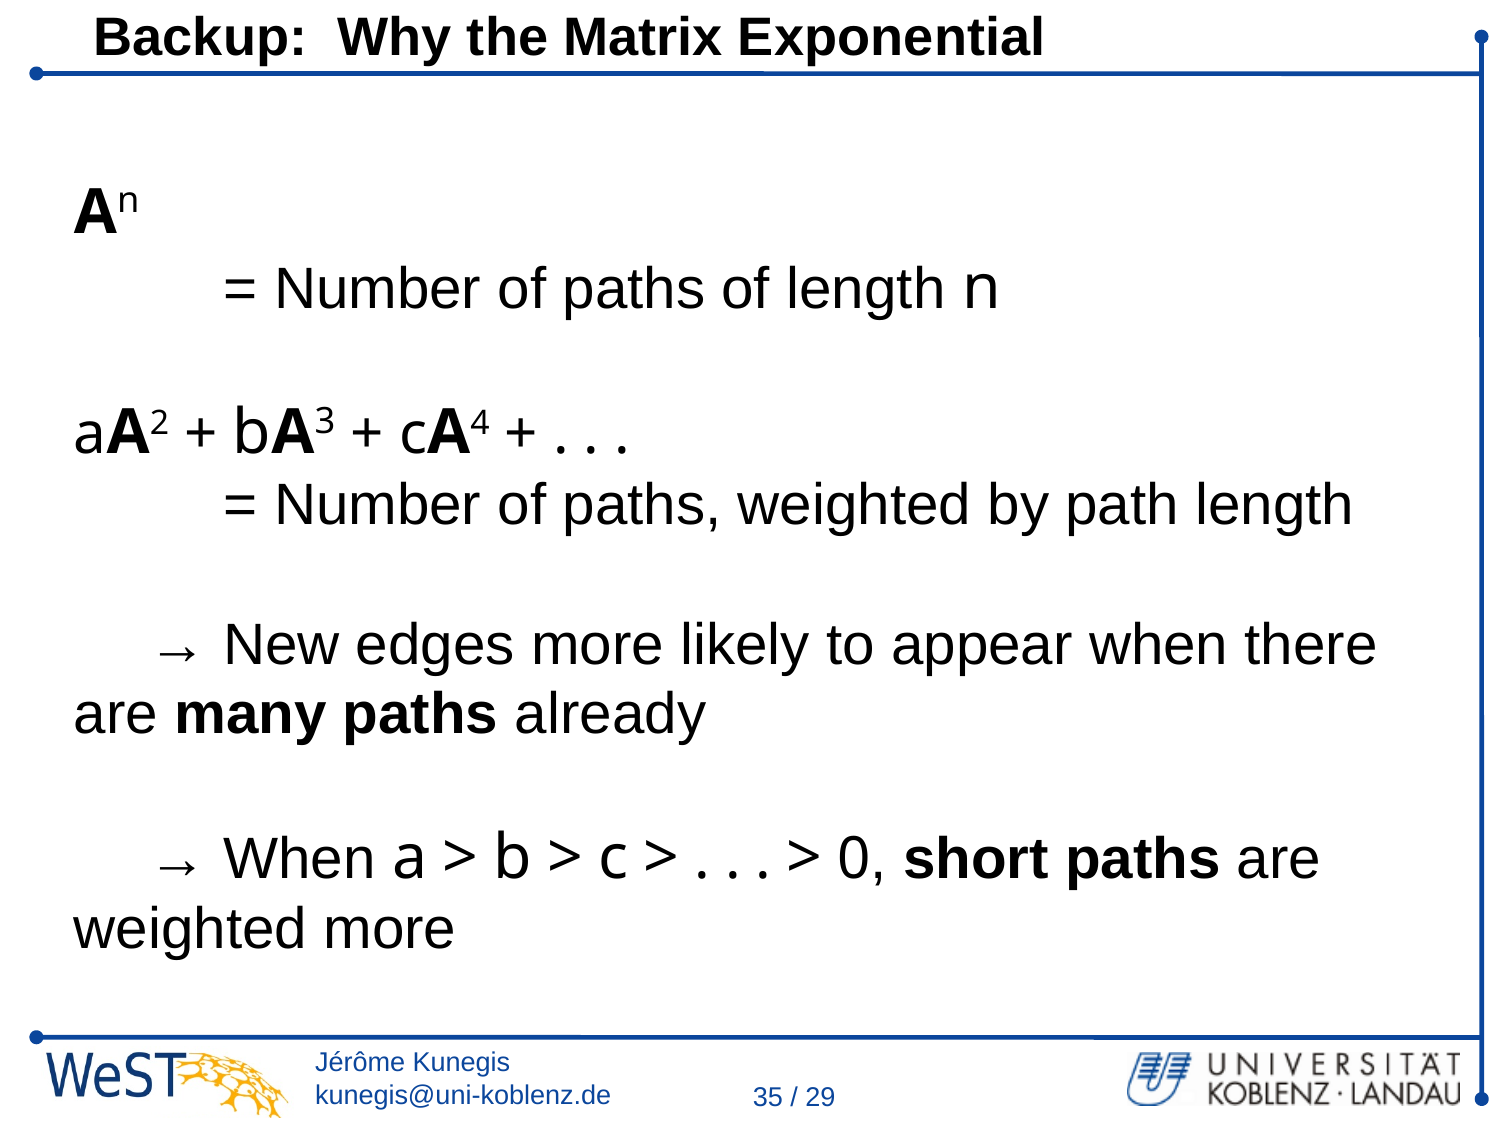

Backup: Why the Matrix Exponential
An
		= Number of paths of length n
aA2 + bA3 + cA4 + . . .
		= Number of paths, weighted by path length
	→ New edges more likely to appear when there are many paths already
	→ When a > b > c > . . . > 0, short paths are weighted more